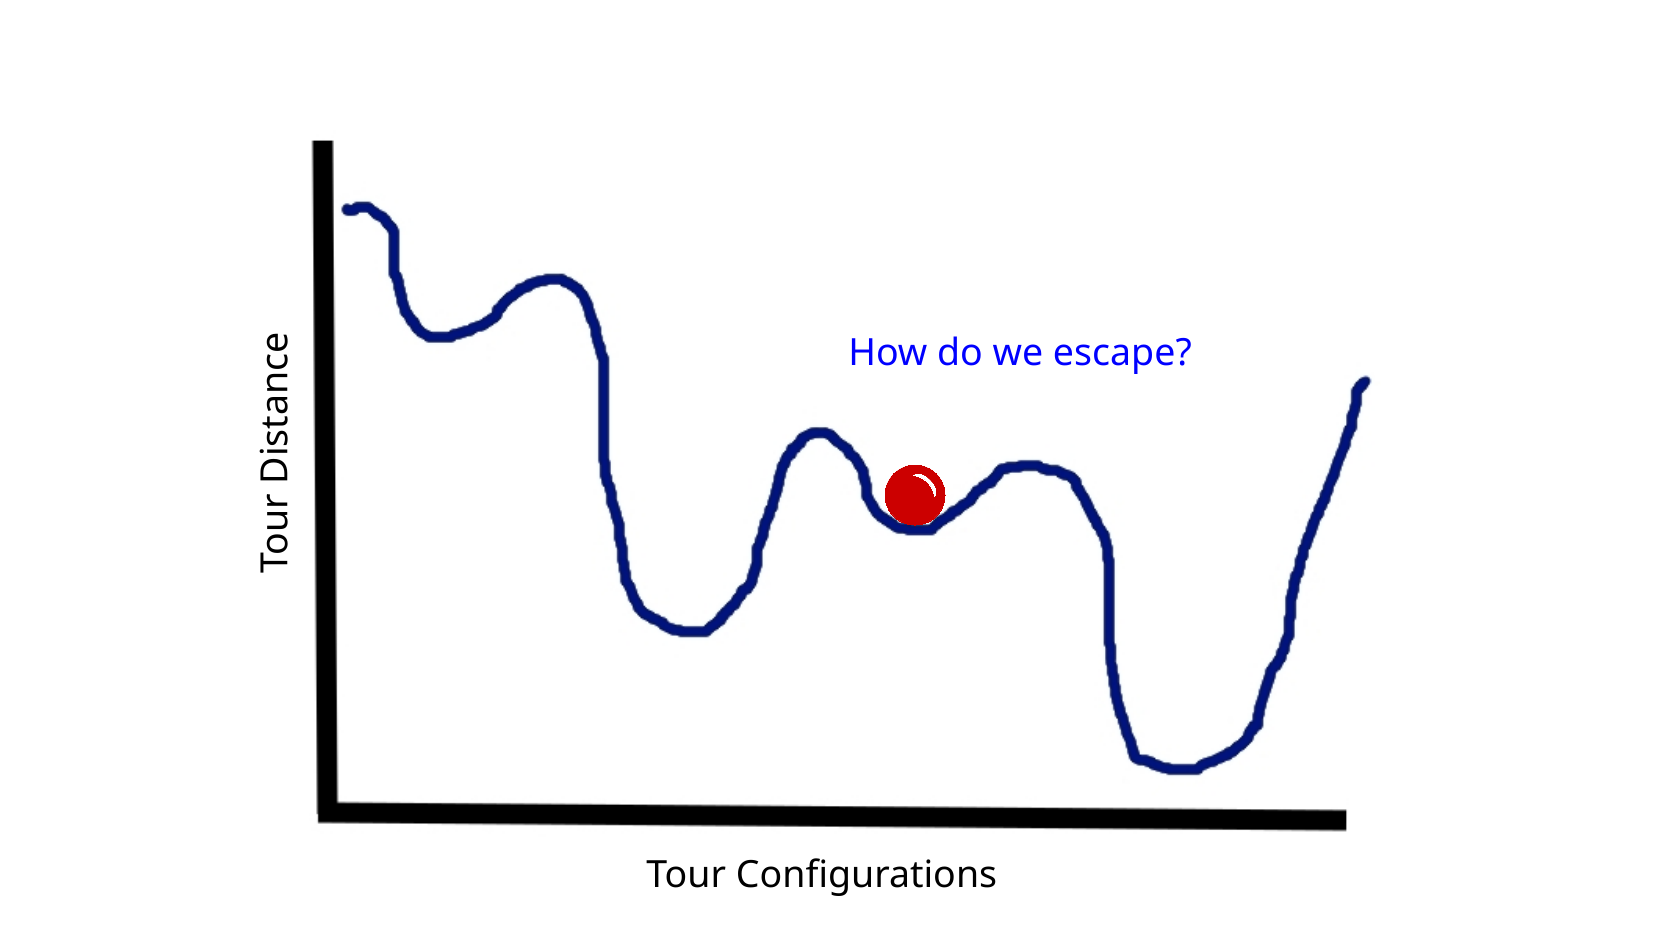

How do we escape?
Tour Distance
Tour Configurations